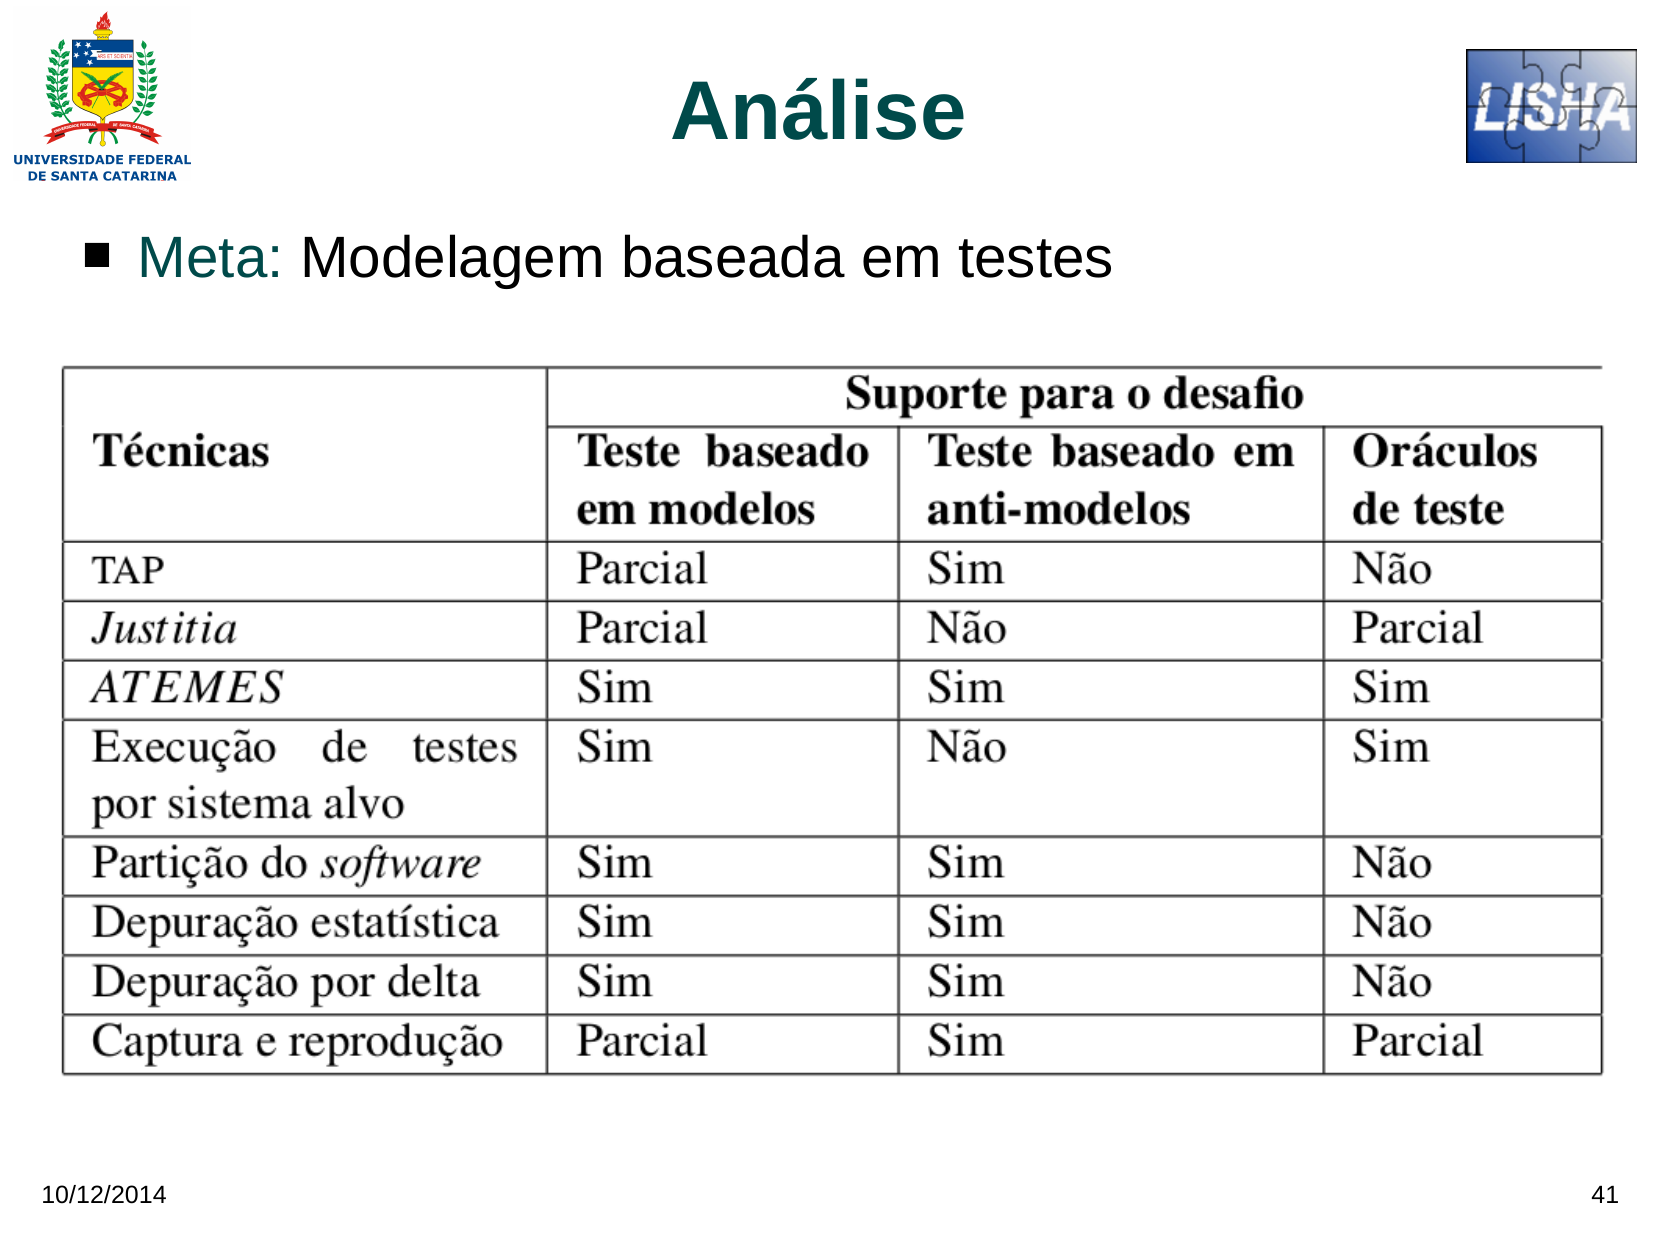

# Análise
Meta: Modelagem baseada em testes